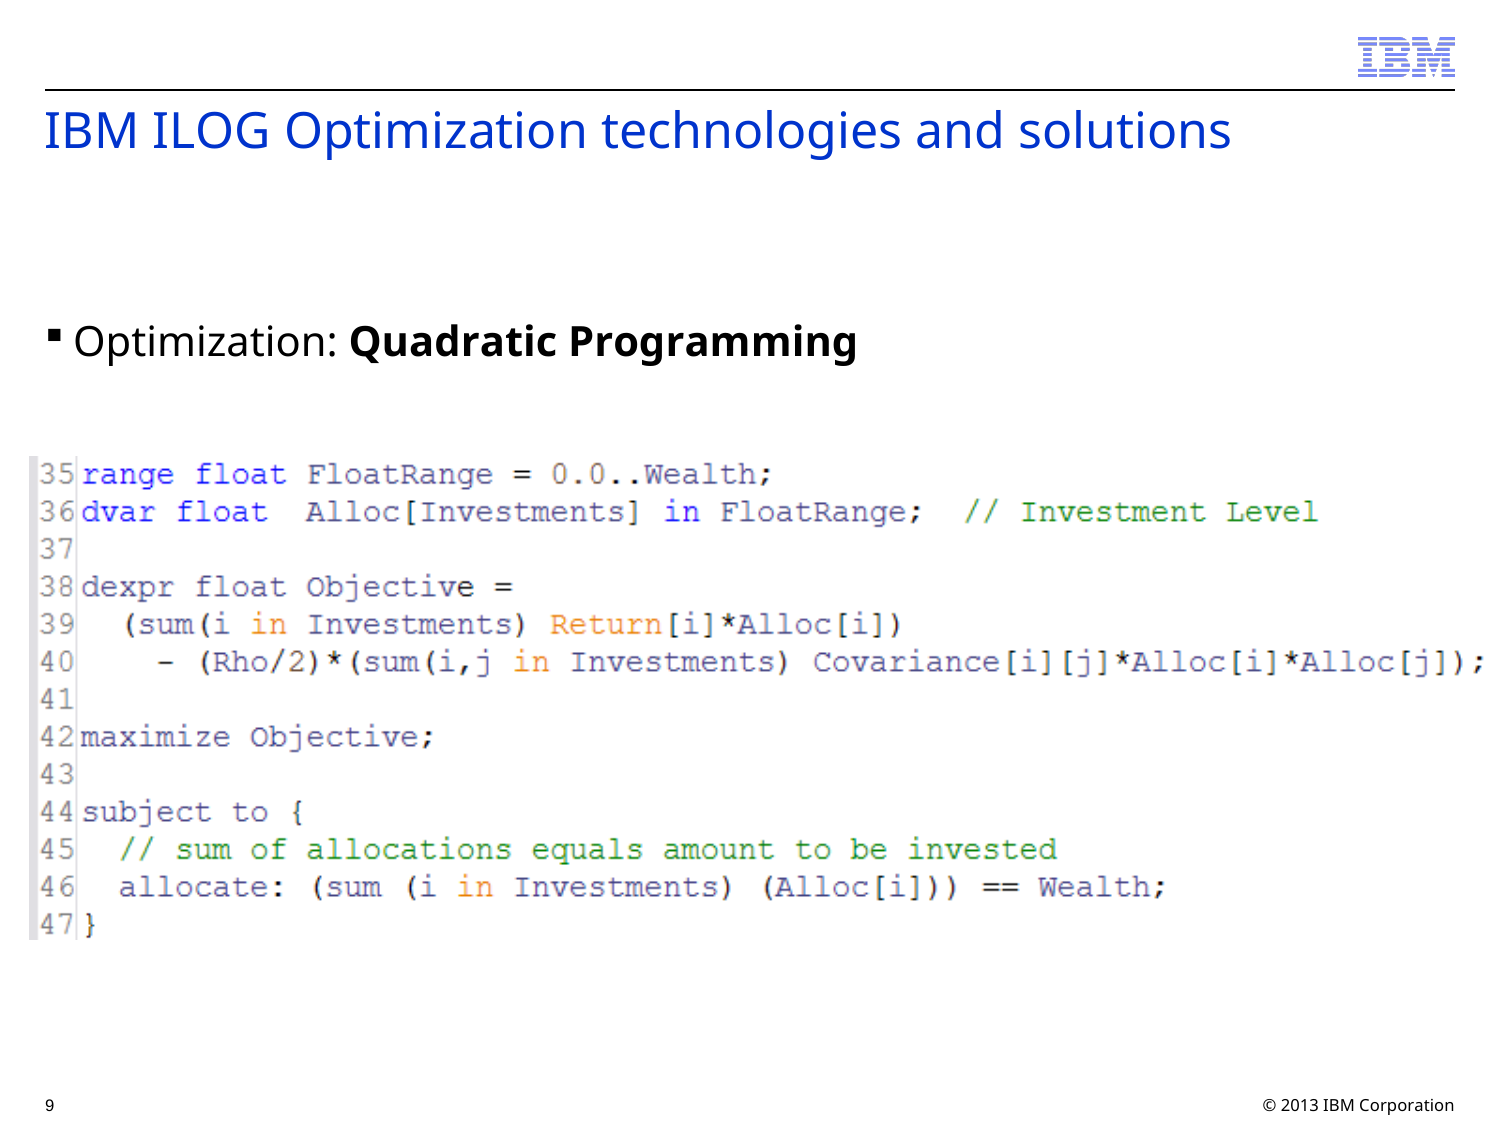

# IBM ILOG Optimization technologies and solutions
Optimization: Quadratic Programming
9